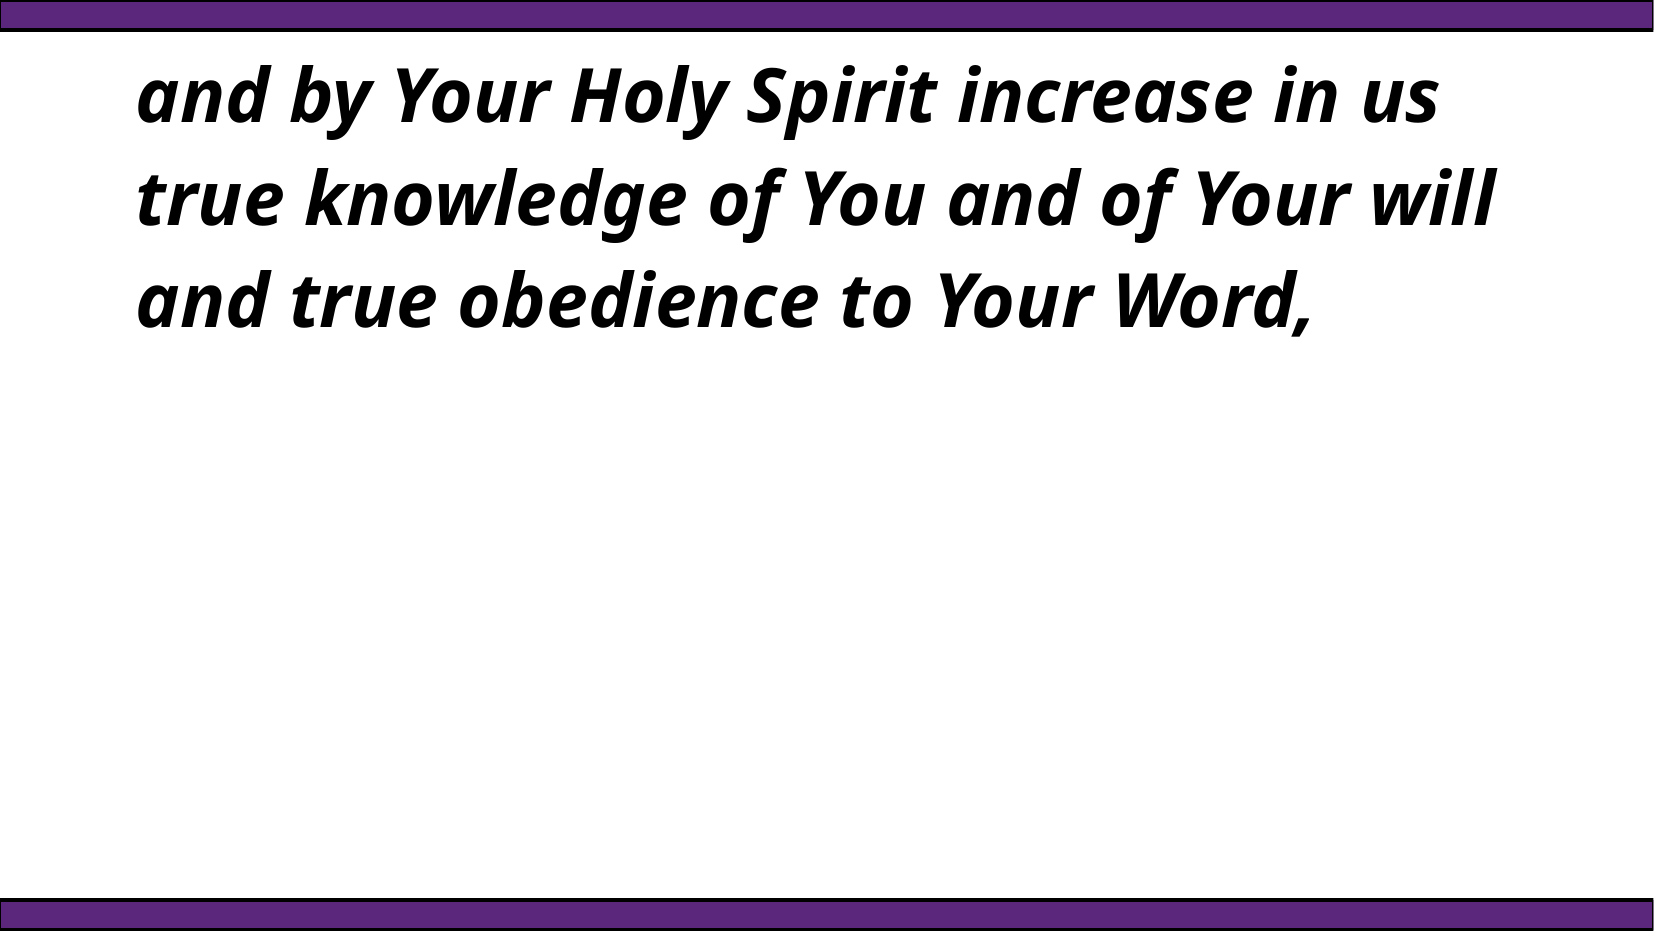

and by Your Holy Spirit increase in us
 true knowledge of You and of Your will
 and true obedience to Your Word,